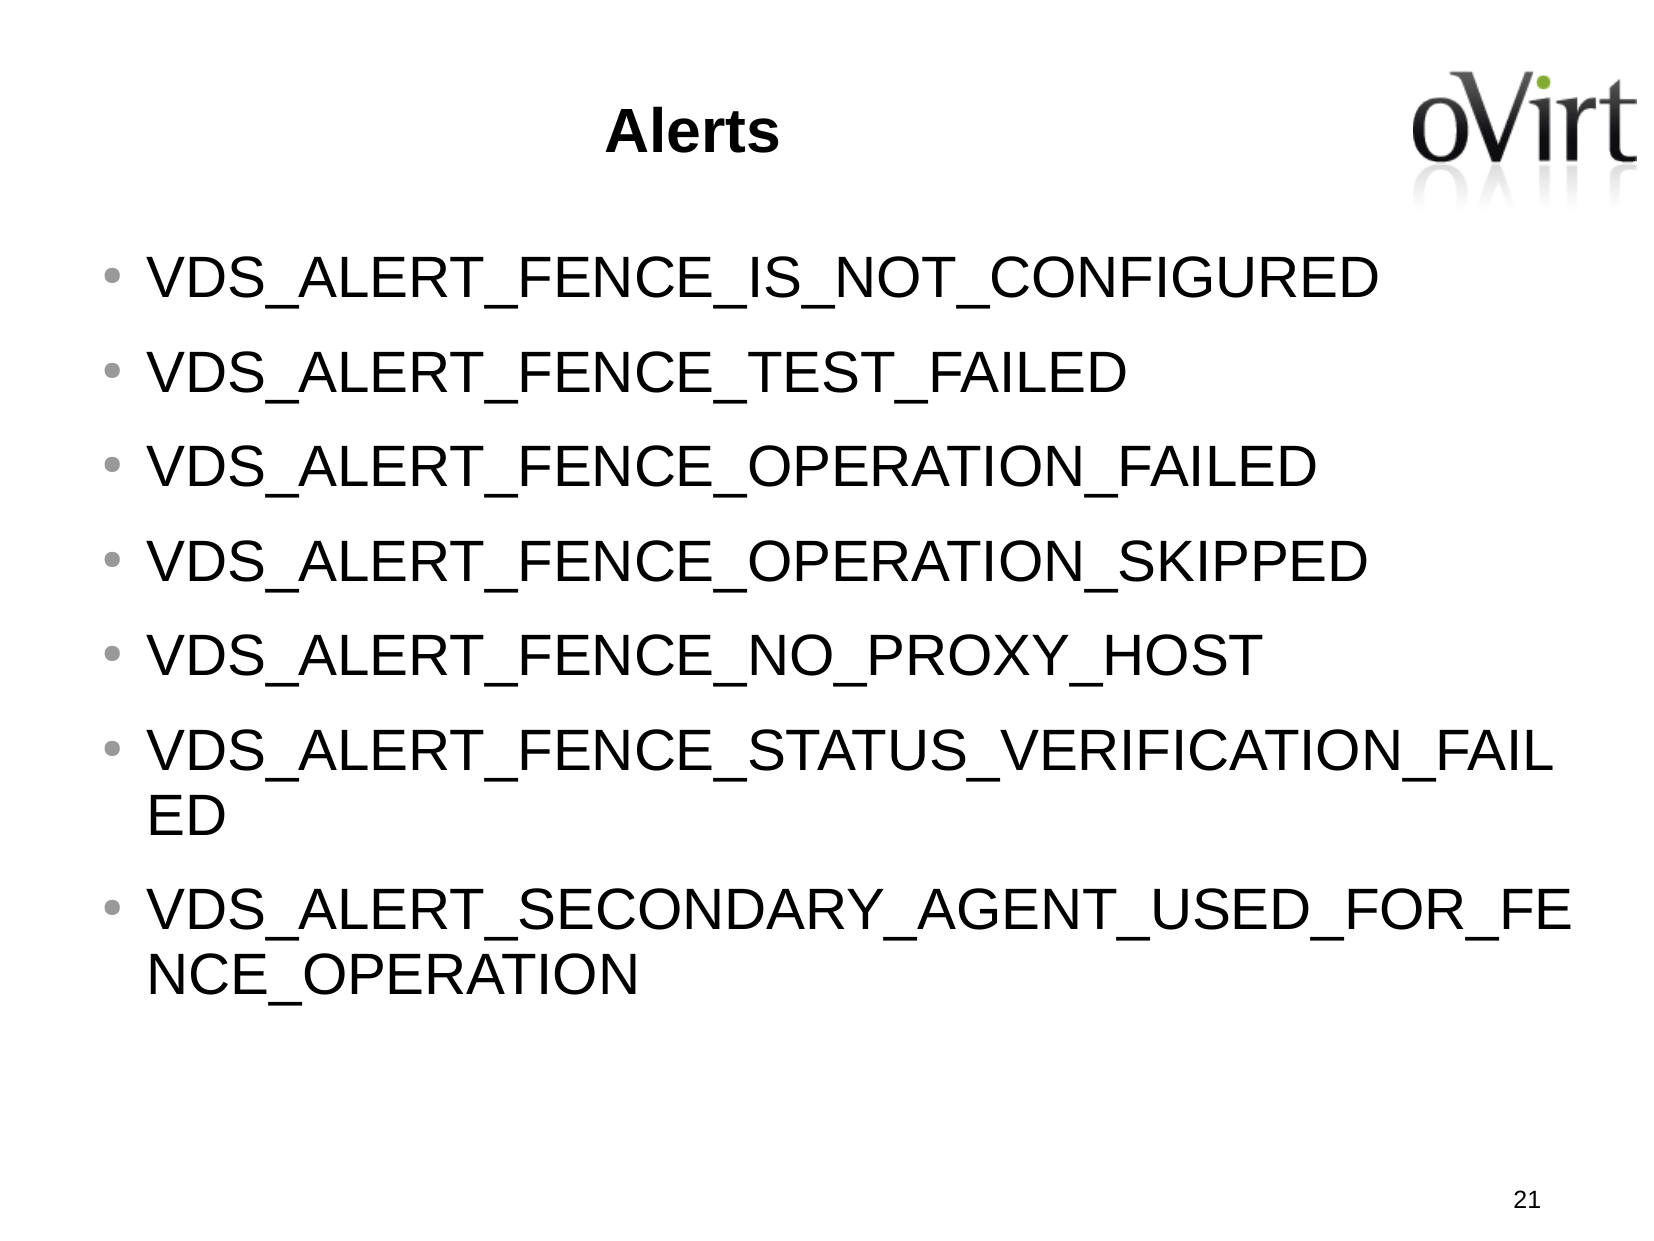

# Alerts
VDS_ALERT_FENCE_IS_NOT_CONFIGURED
VDS_ALERT_FENCE_TEST_FAILED
VDS_ALERT_FENCE_OPERATION_FAILED
VDS_ALERT_FENCE_OPERATION_SKIPPED
VDS_ALERT_FENCE_NO_PROXY_HOST
VDS_ALERT_FENCE_STATUS_VERIFICATION_FAILED
VDS_ALERT_SECONDARY_AGENT_USED_FOR_FENCE_OPERATION